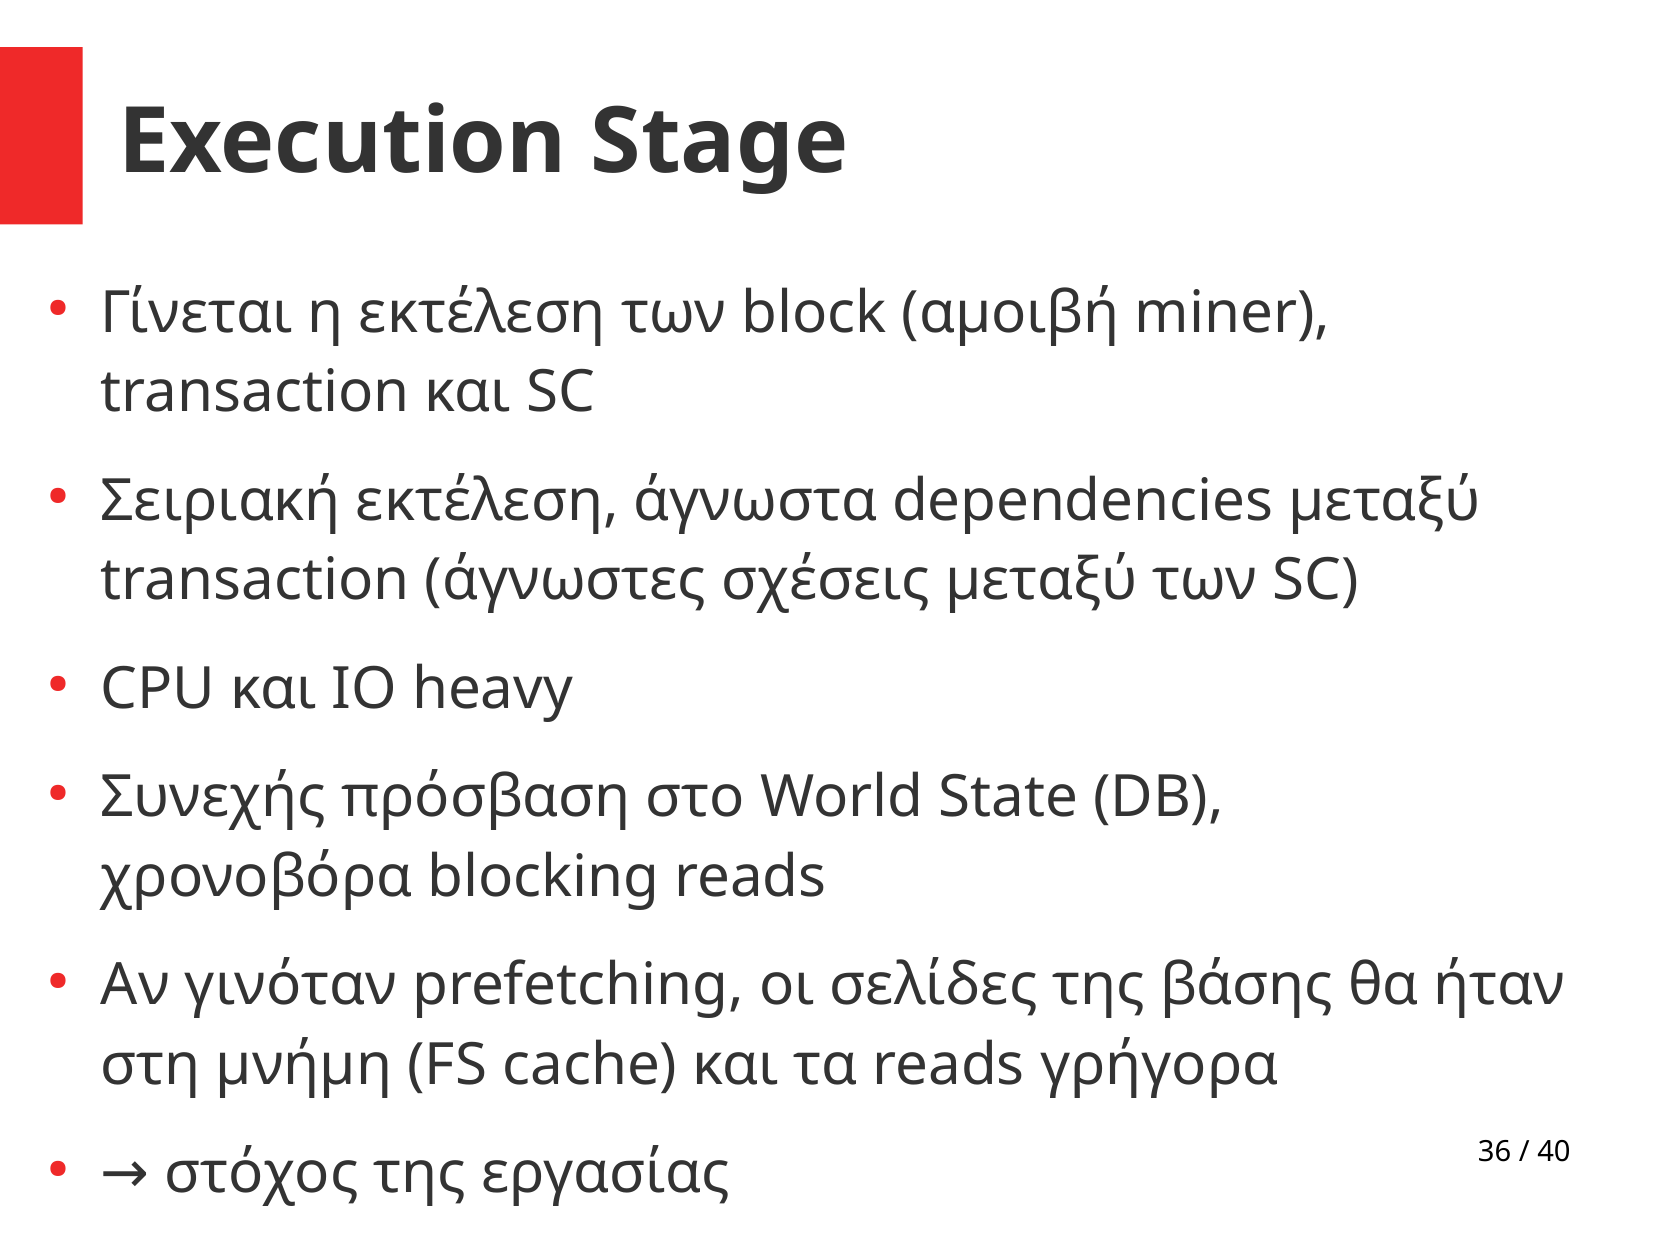

# Execution Stage
Γίνεται η εκτέλεση των block (αμοιβή miner), transaction και SC
Σειριακή εκτέλεση, άγνωστα dependencies μεταξύ transaction (άγνωστες σχέσεις μεταξύ των SC)
CPU και IO heavy
Συνεχής πρόσβαση στο World State (DB),
χρονοβόρα blocking reads
Αν γινόταν prefetching, οι σελίδες της βάσης θα ήταν στη μνήμη (FS cache) και τα reads γρήγορα
→ στόχος της εργασίας
36